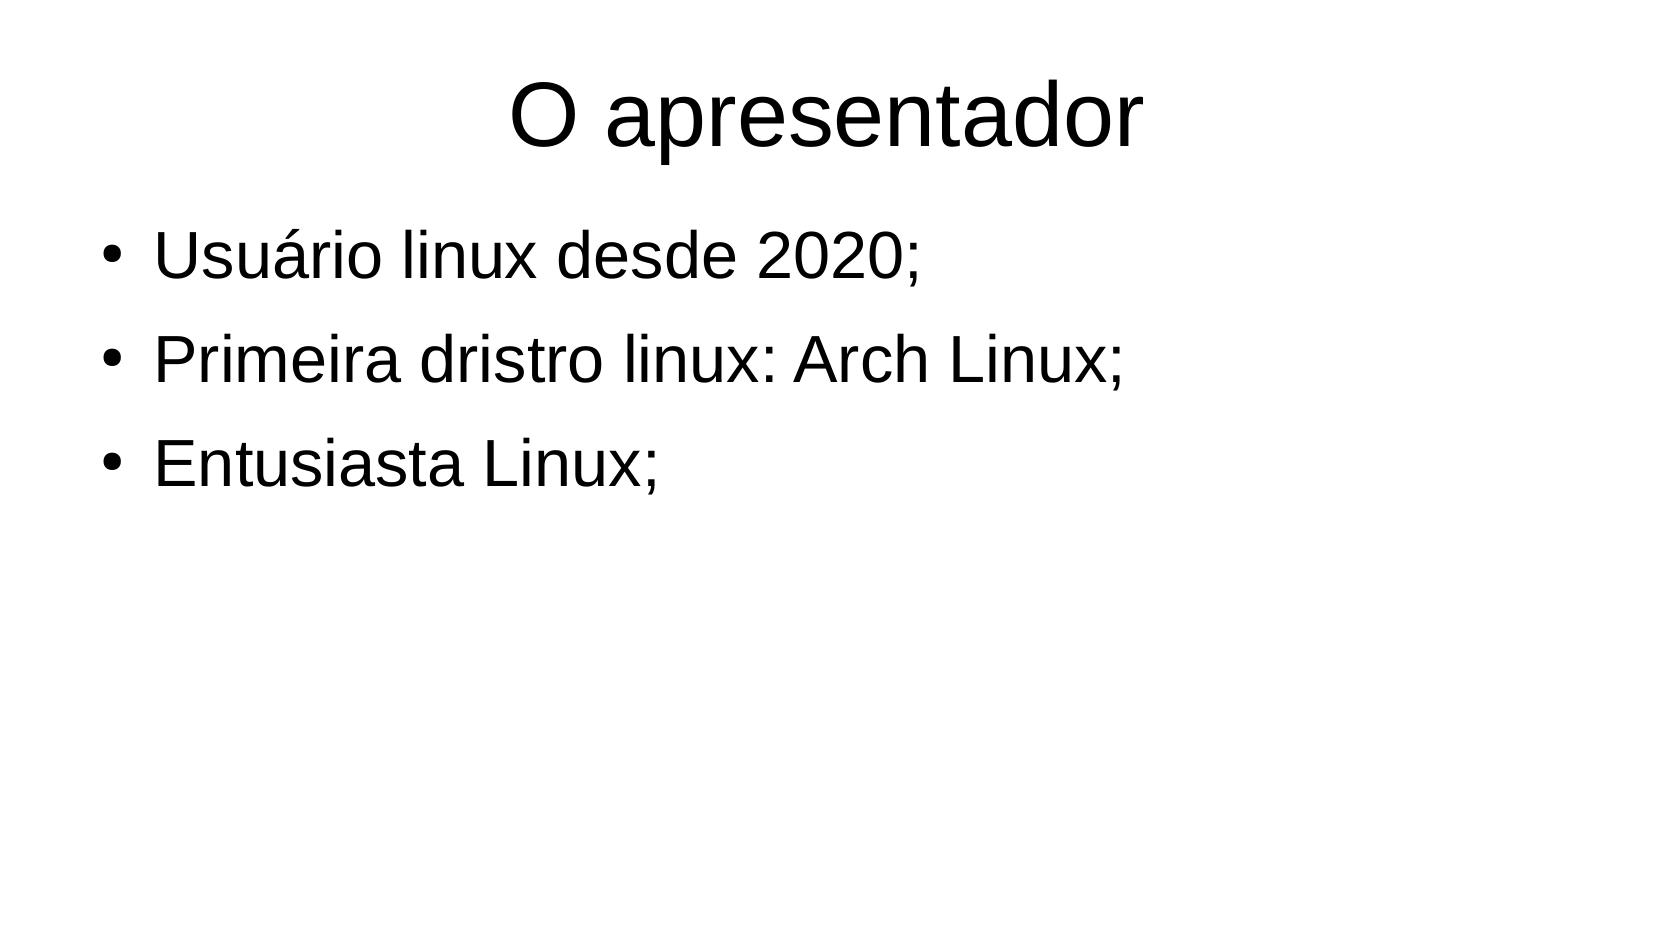

# O apresentador
Usuário linux desde 2020;
Primeira dristro linux: Arch Linux;
Entusiasta Linux;